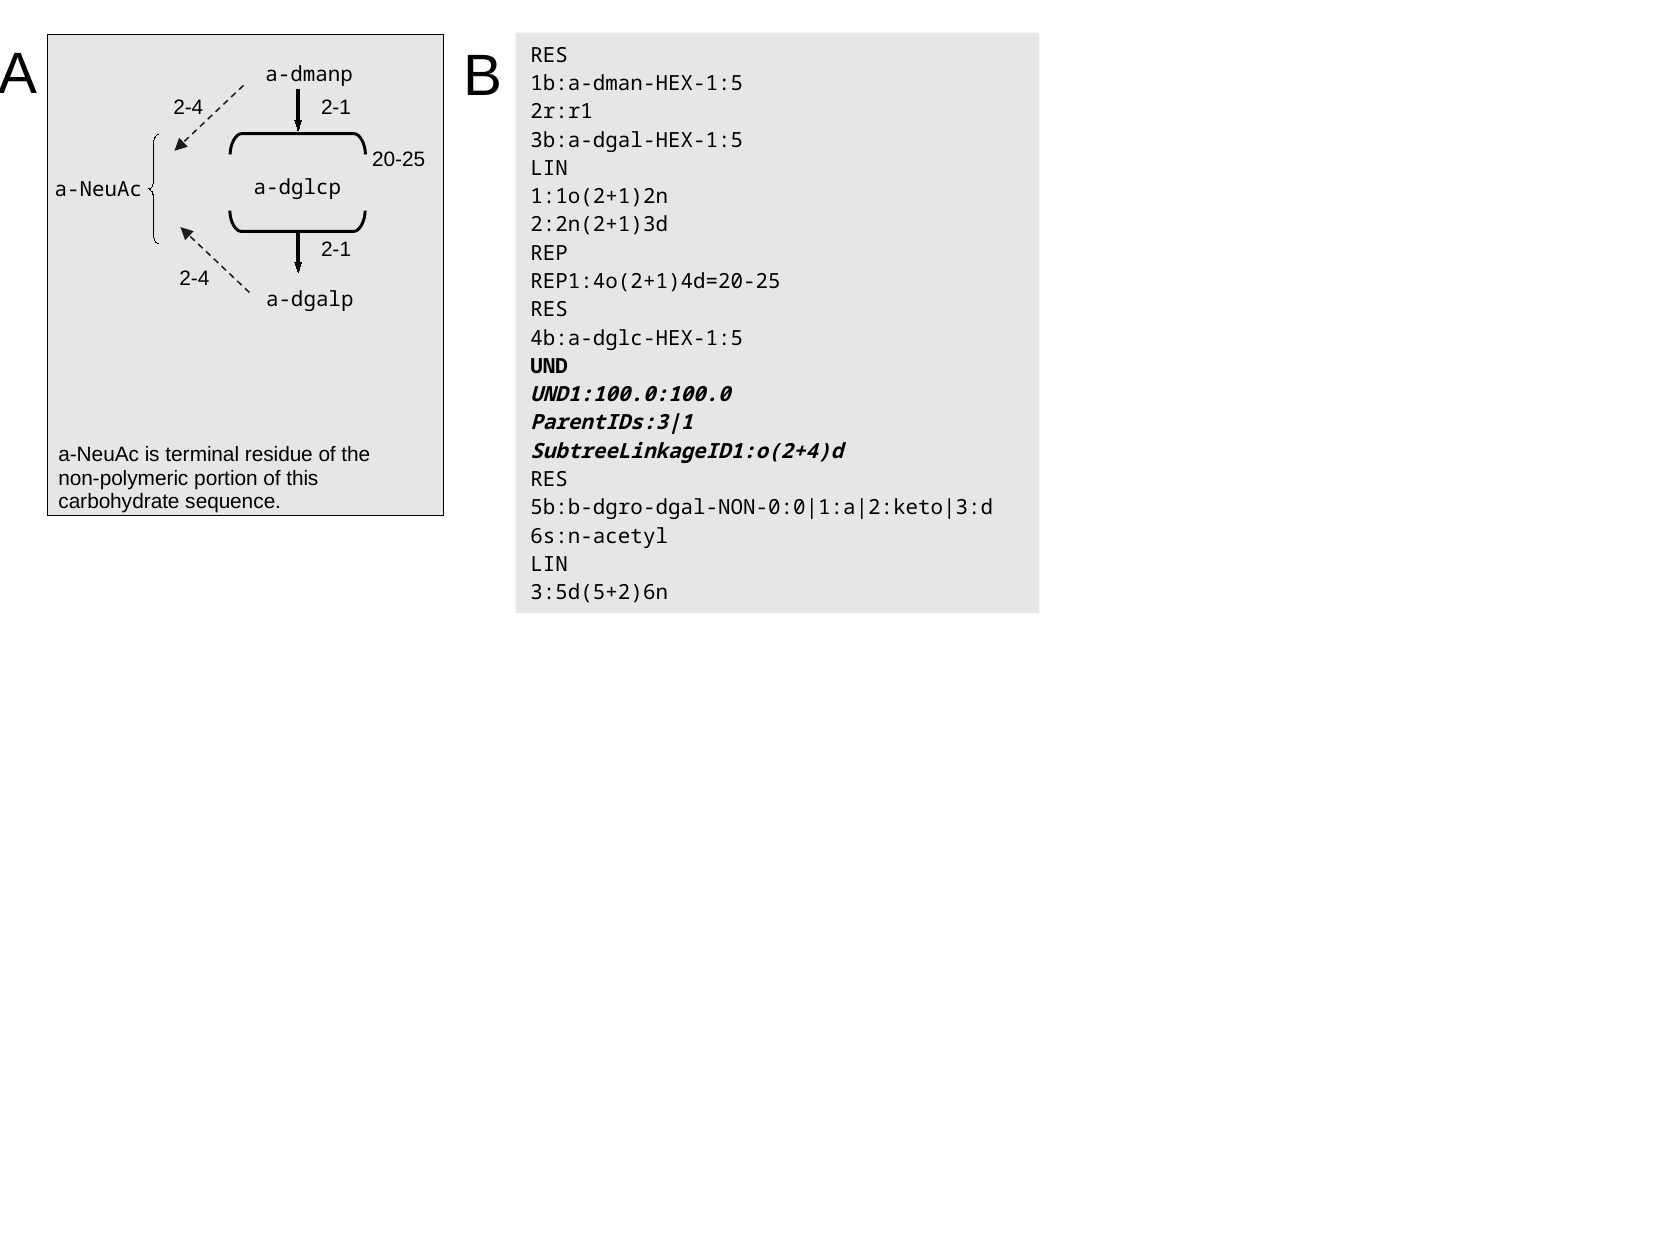

RES
1b:a-dman-HEX-1:5
2r:r1
3b:a-dgal-HEX-1:5
LIN
1:1o(2+1)2n
2:2n(2+1)3d
REP
REP1:4o(2+1)4d=20-25
RES
4b:a-dglc-HEX-1:5
UND
UND1:100.0:100.0
ParentIDs:3|1
SubtreeLinkageID1:o(2+4)d
RES
5b:b-dgro-dgal-NON-0:0|1:a|2:keto|3:d
6s:n-acetyl
LIN
3:5d(5+2)6n
A
B
a-dmanp
2-1
2-4
20-25
a-dglcp
a-NeuAc
2-1
2-4
a-dgalp
a-NeuAc is terminal residue of the
non-polymeric portion of this
carbohydrate sequence.